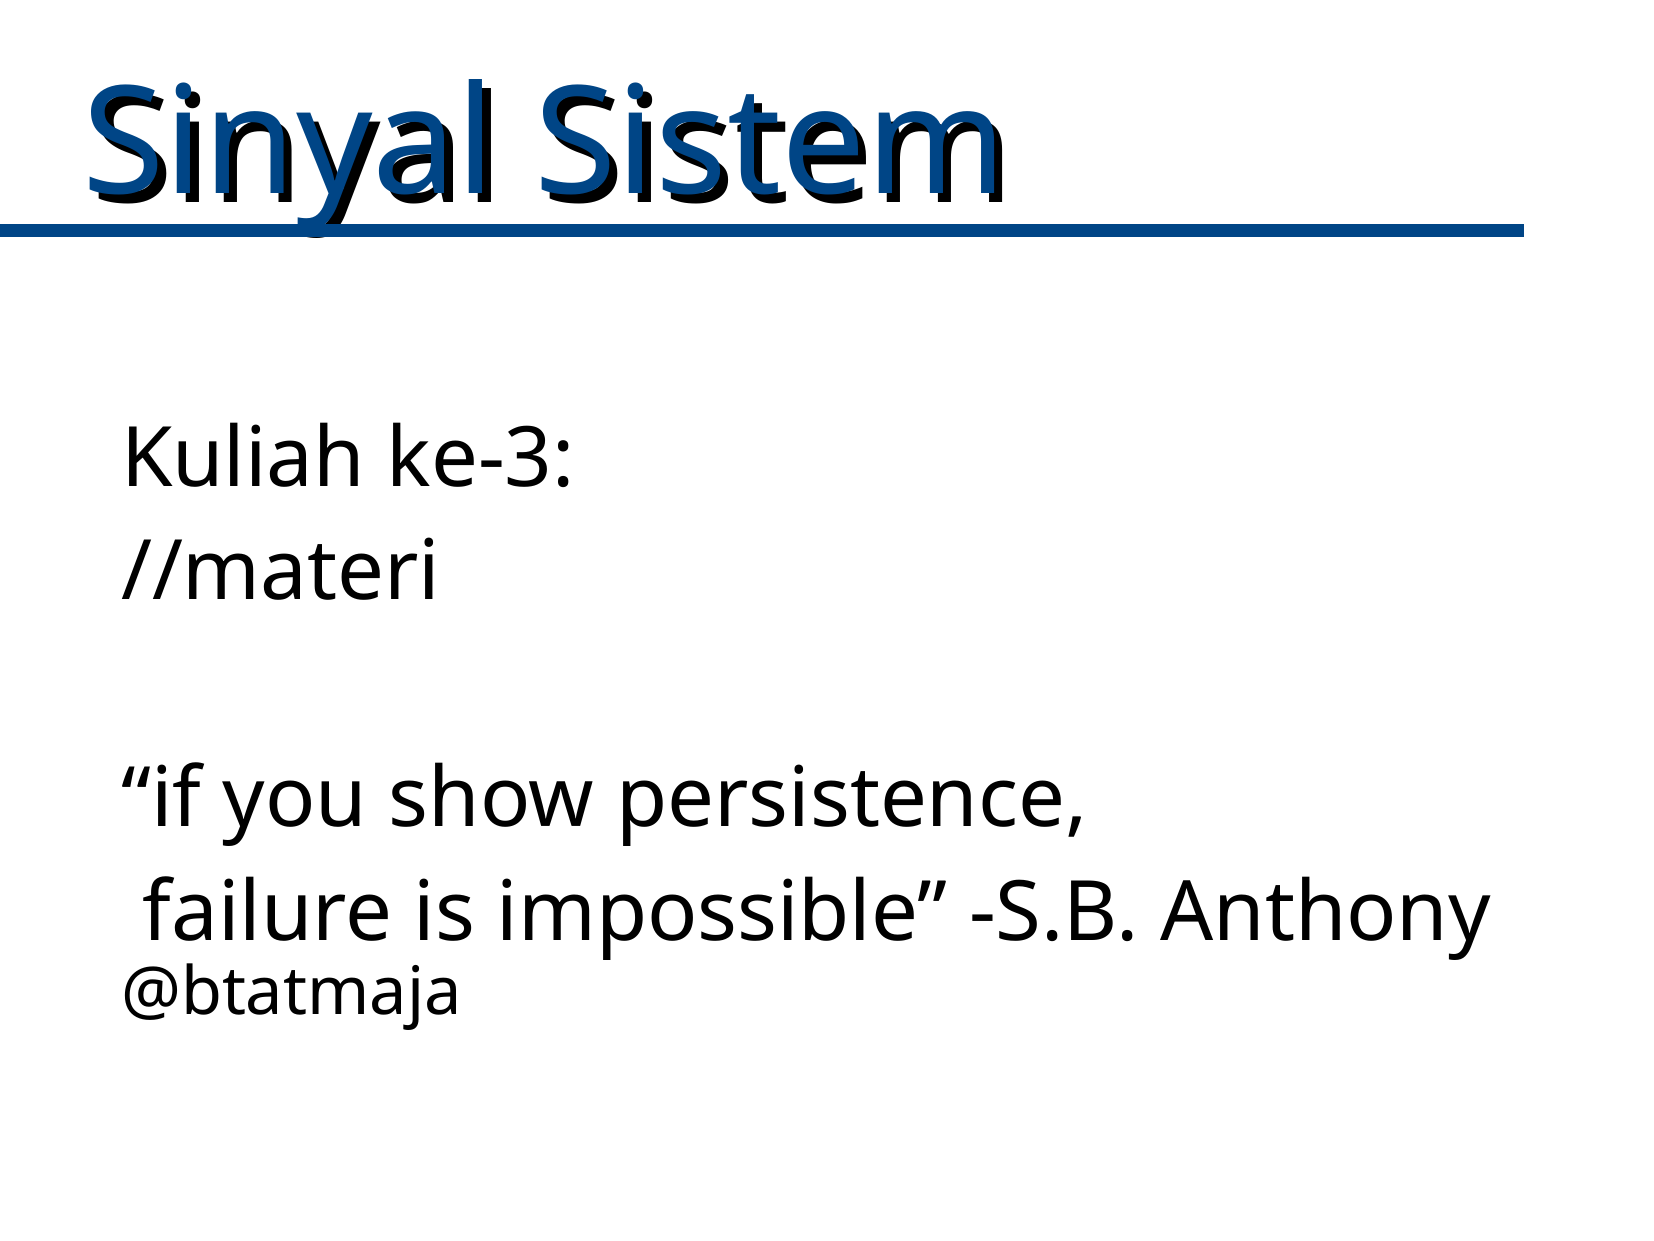

# Sinyal Sistem
Kuliah ke-3:
//materi
“if you show persistence,
 failure is impossible” -S.B. Anthony
@btatmaja